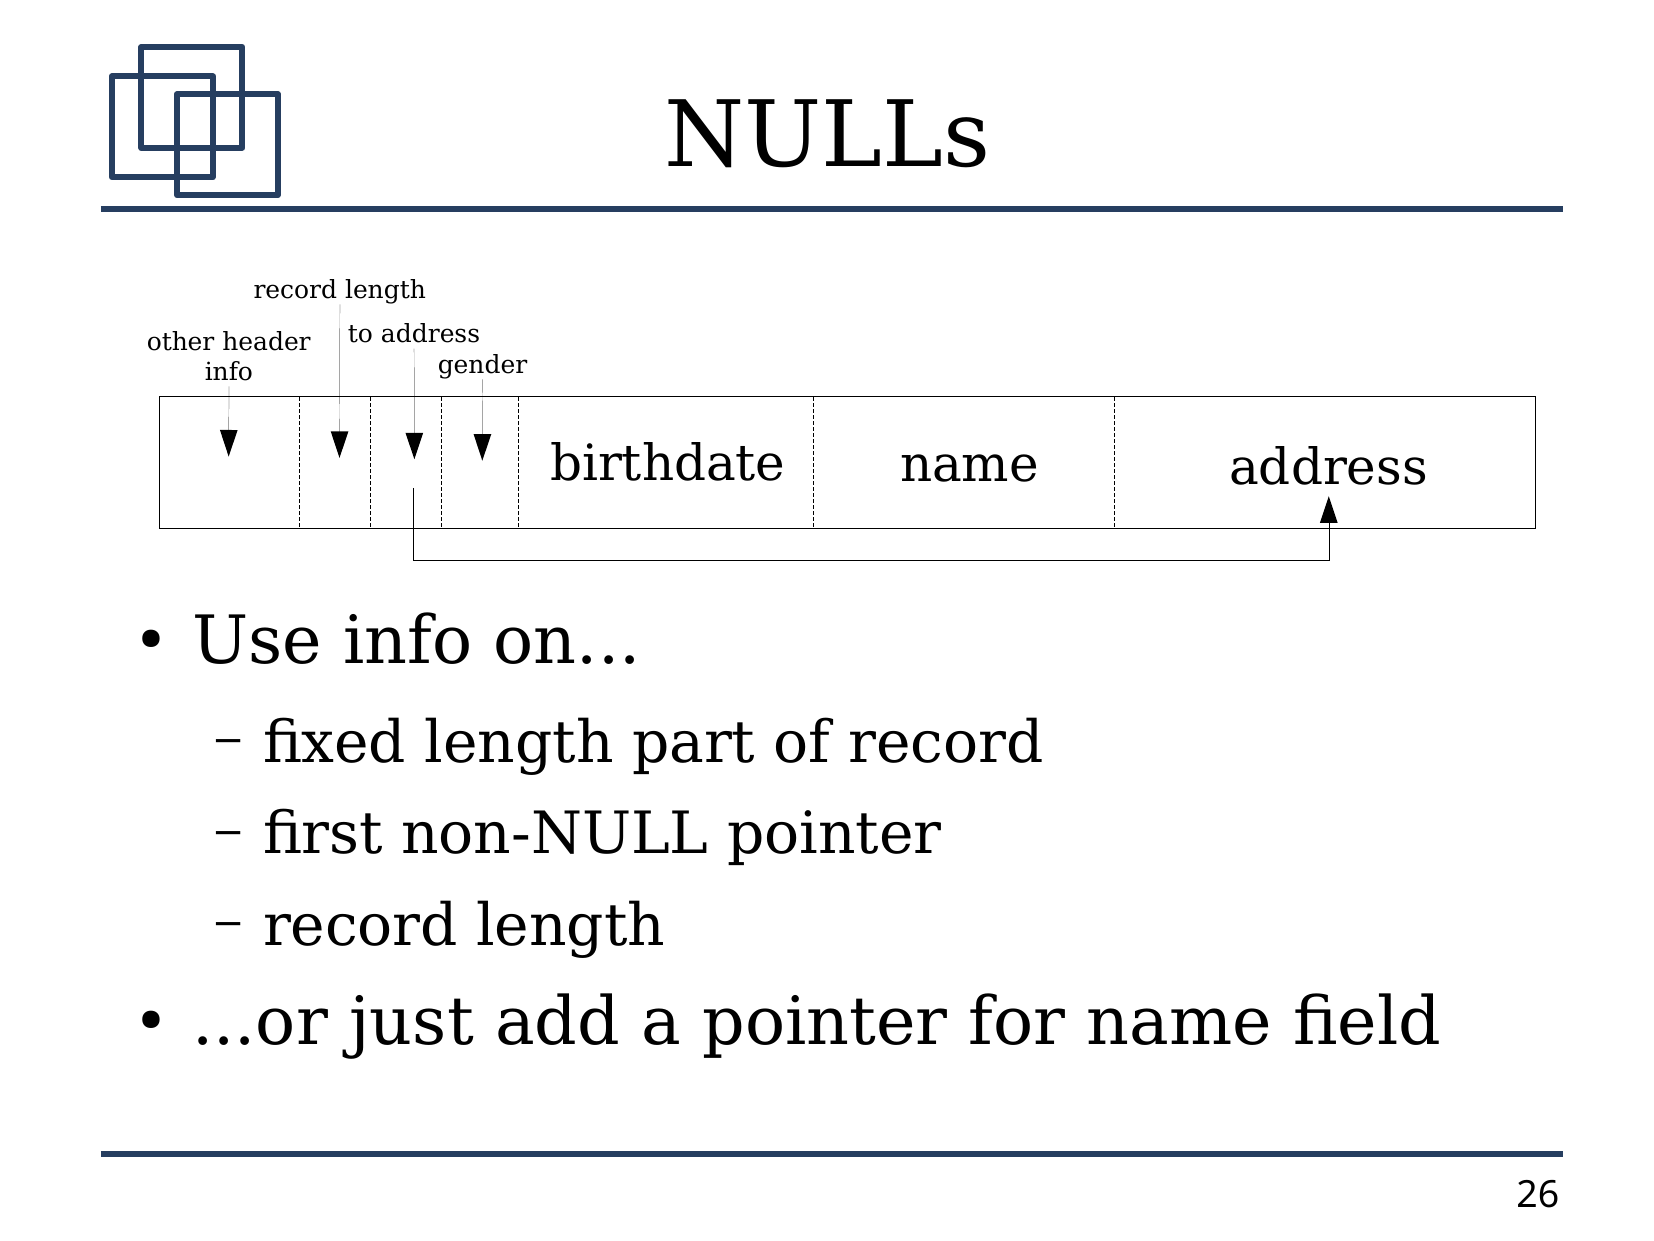

# NULLs
record length
to address
other header
info
gender
birthdate
name
address
Use info on...
fixed length part of record
first non-NULL pointer
record length
...or just add a pointer for name field